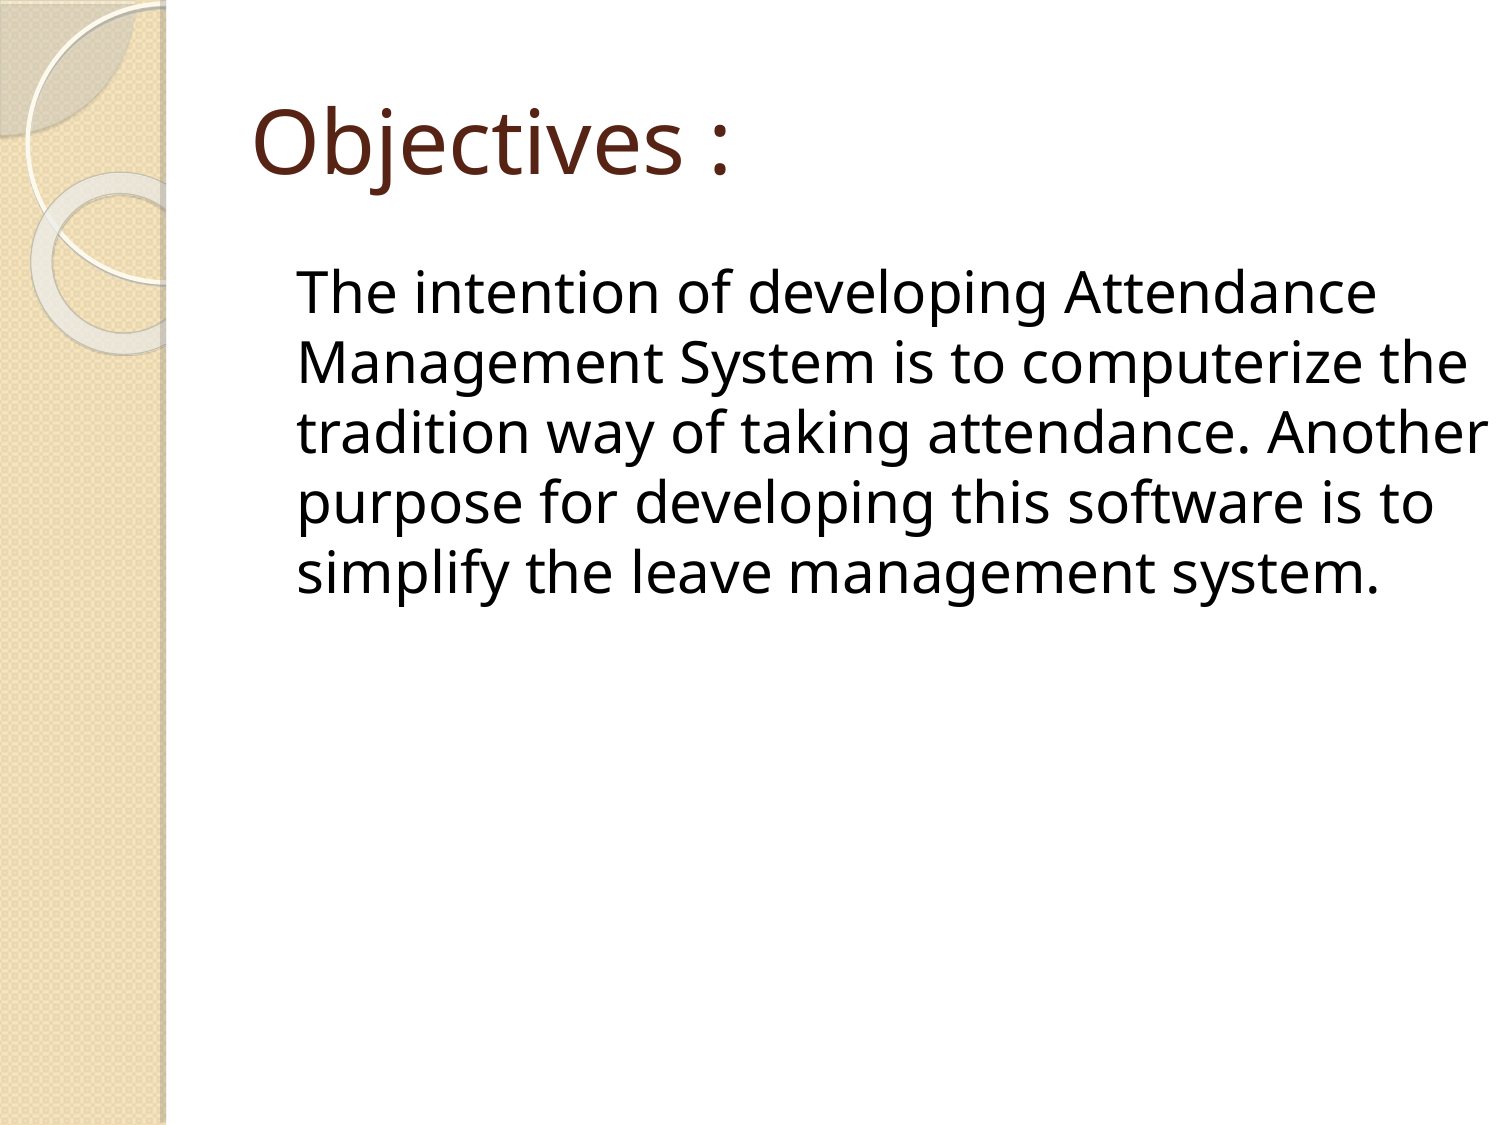

Objectives :
The intention of developing Attendance Management System is to computerize the tradition way of taking attendance. Another purpose for developing this software is to simplify the leave management system.